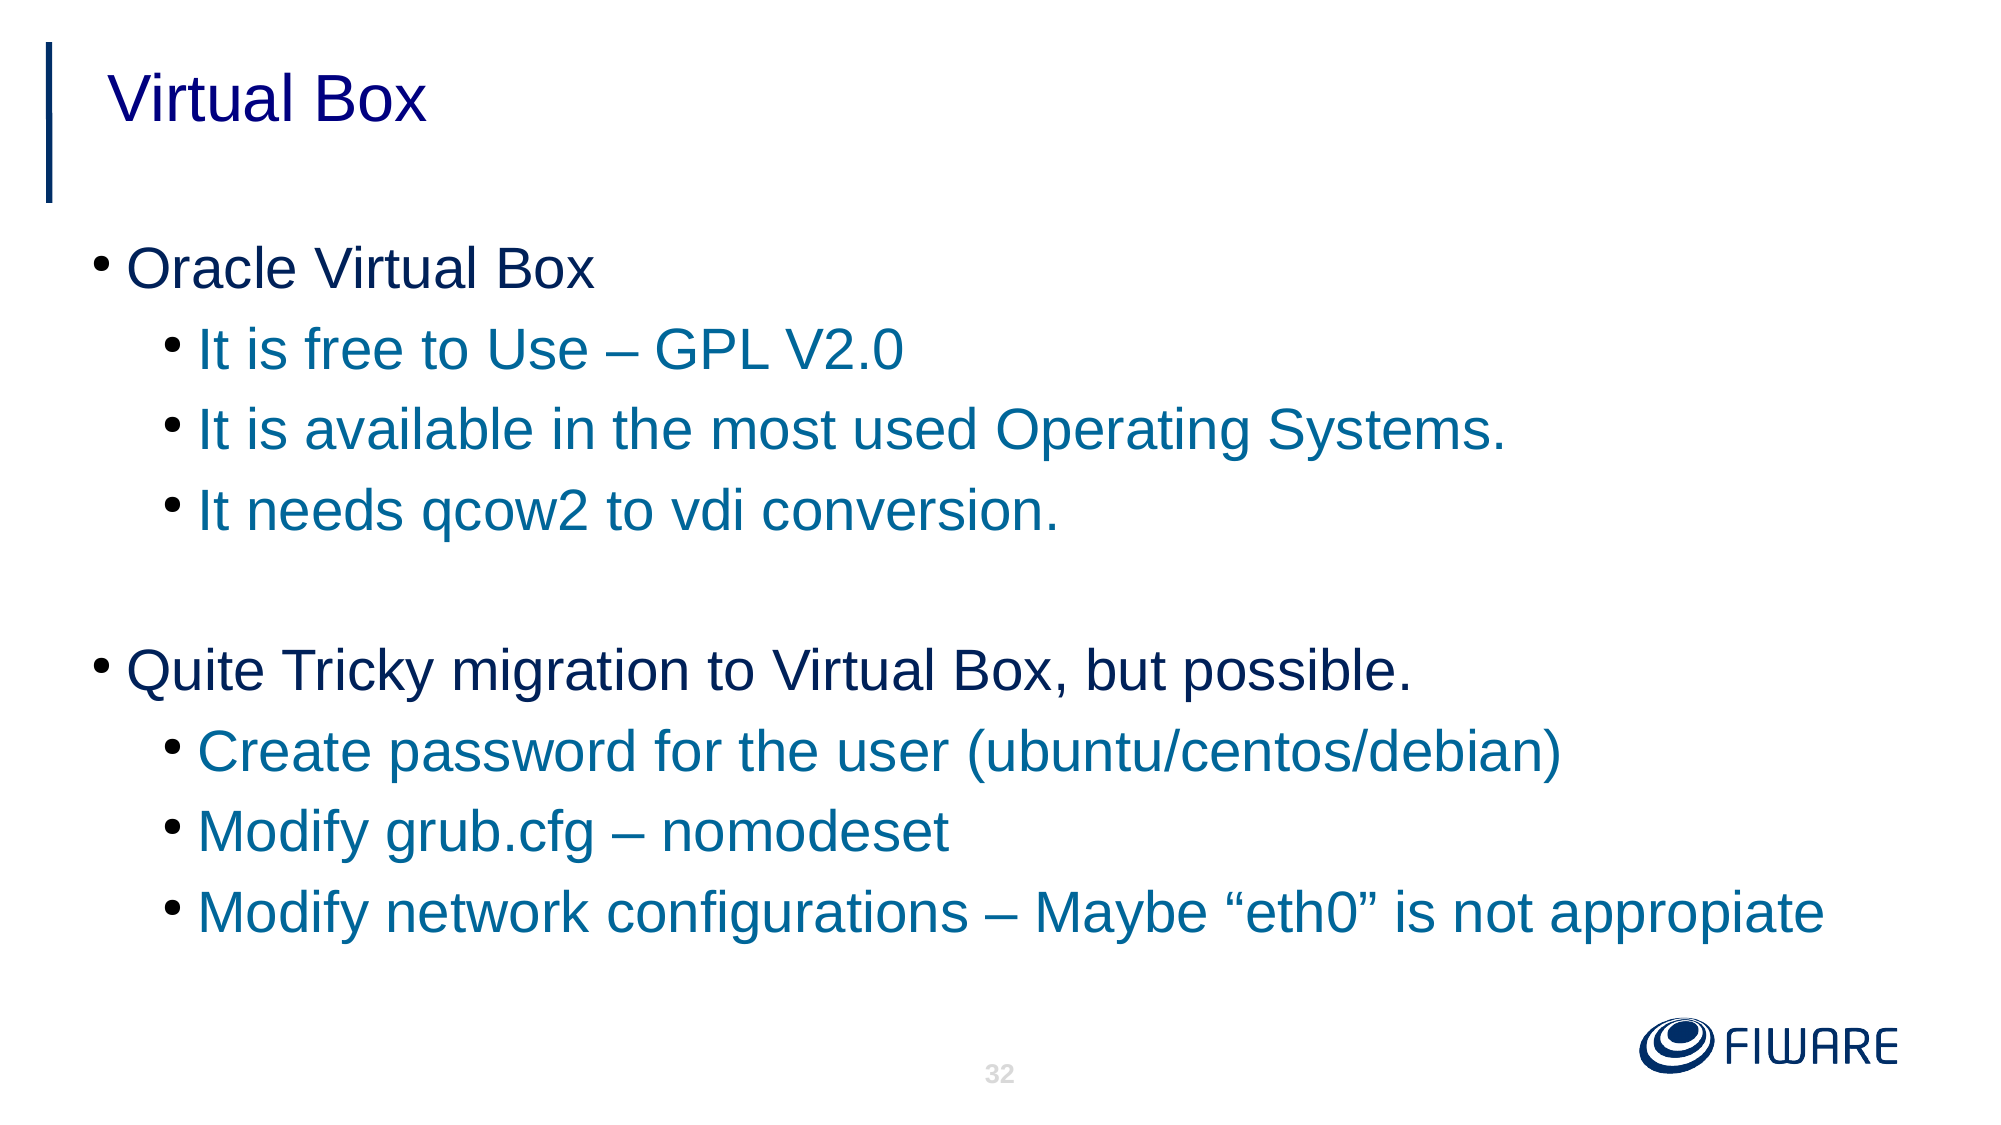

# Virtual Box
Oracle Virtual Box
It is free to Use – GPL V2.0
It is available in the most used Operating Systems.
It needs qcow2 to vdi conversion.
Quite Tricky migration to Virtual Box, but possible.
Create password for the user (ubuntu/centos/debian)
Modify grub.cfg – nomodeset
Modify network configurations – Maybe “eth0” is not appropiate